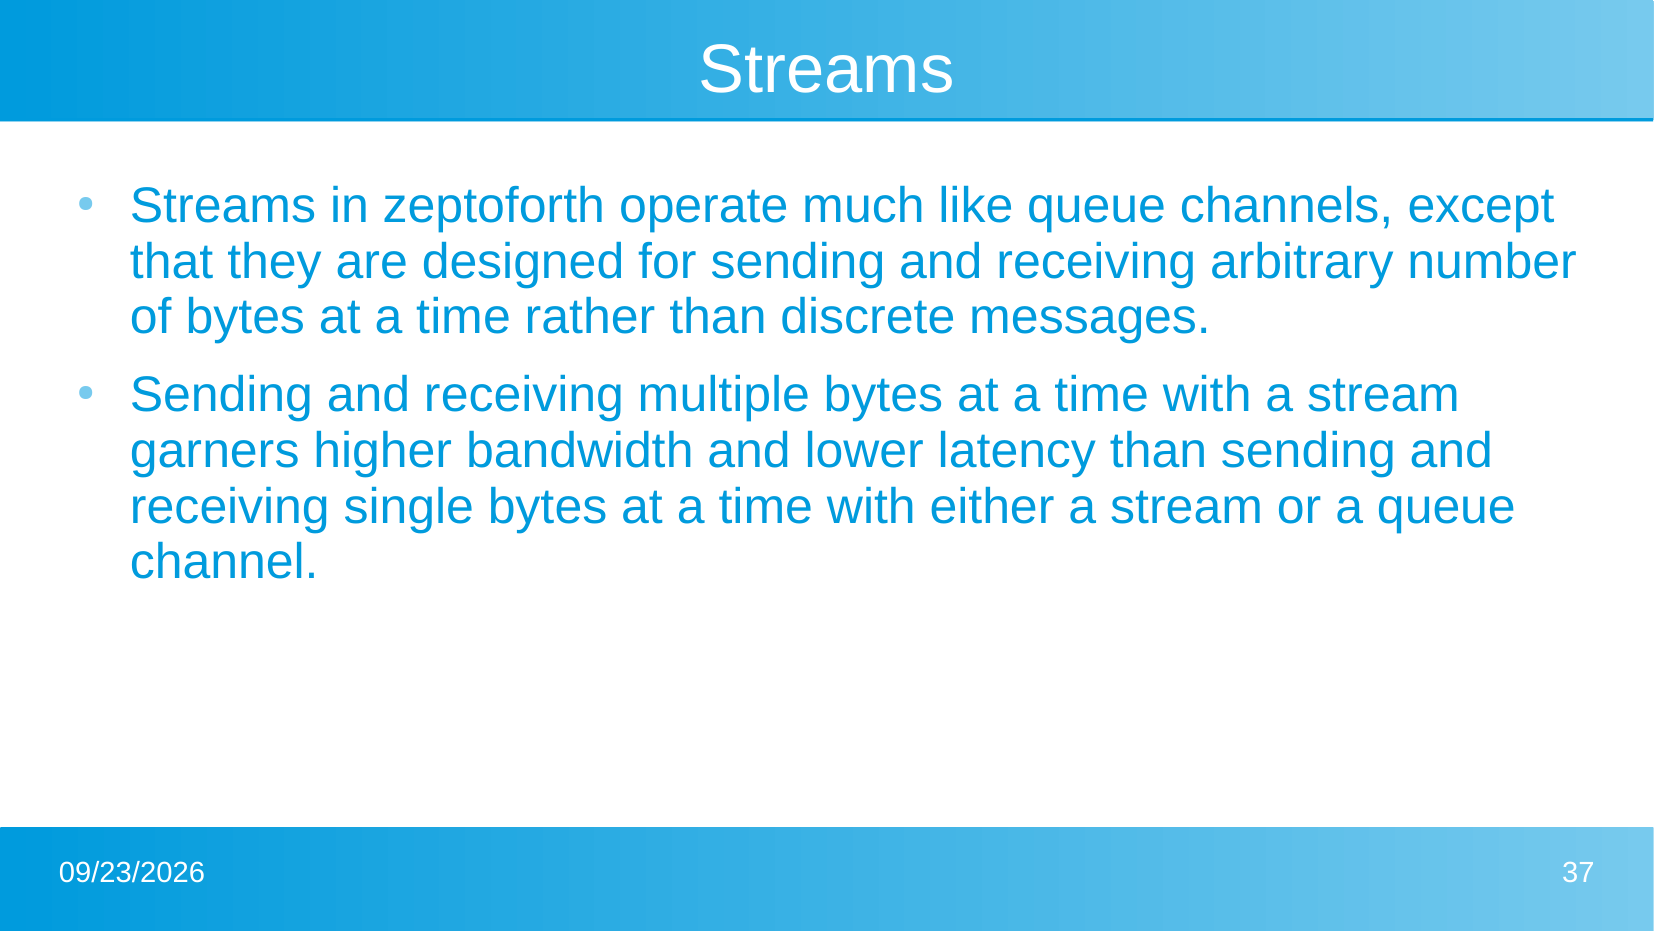

# Streams
Streams in zeptoforth operate much like queue channels, except that they are designed for sending and receiving arbitrary number of bytes at a time rather than discrete messages.
Sending and receiving multiple bytes at a time with a stream garners higher bandwidth and lower latency than sending and receiving single bytes at a time with either a stream or a queue channel.
37